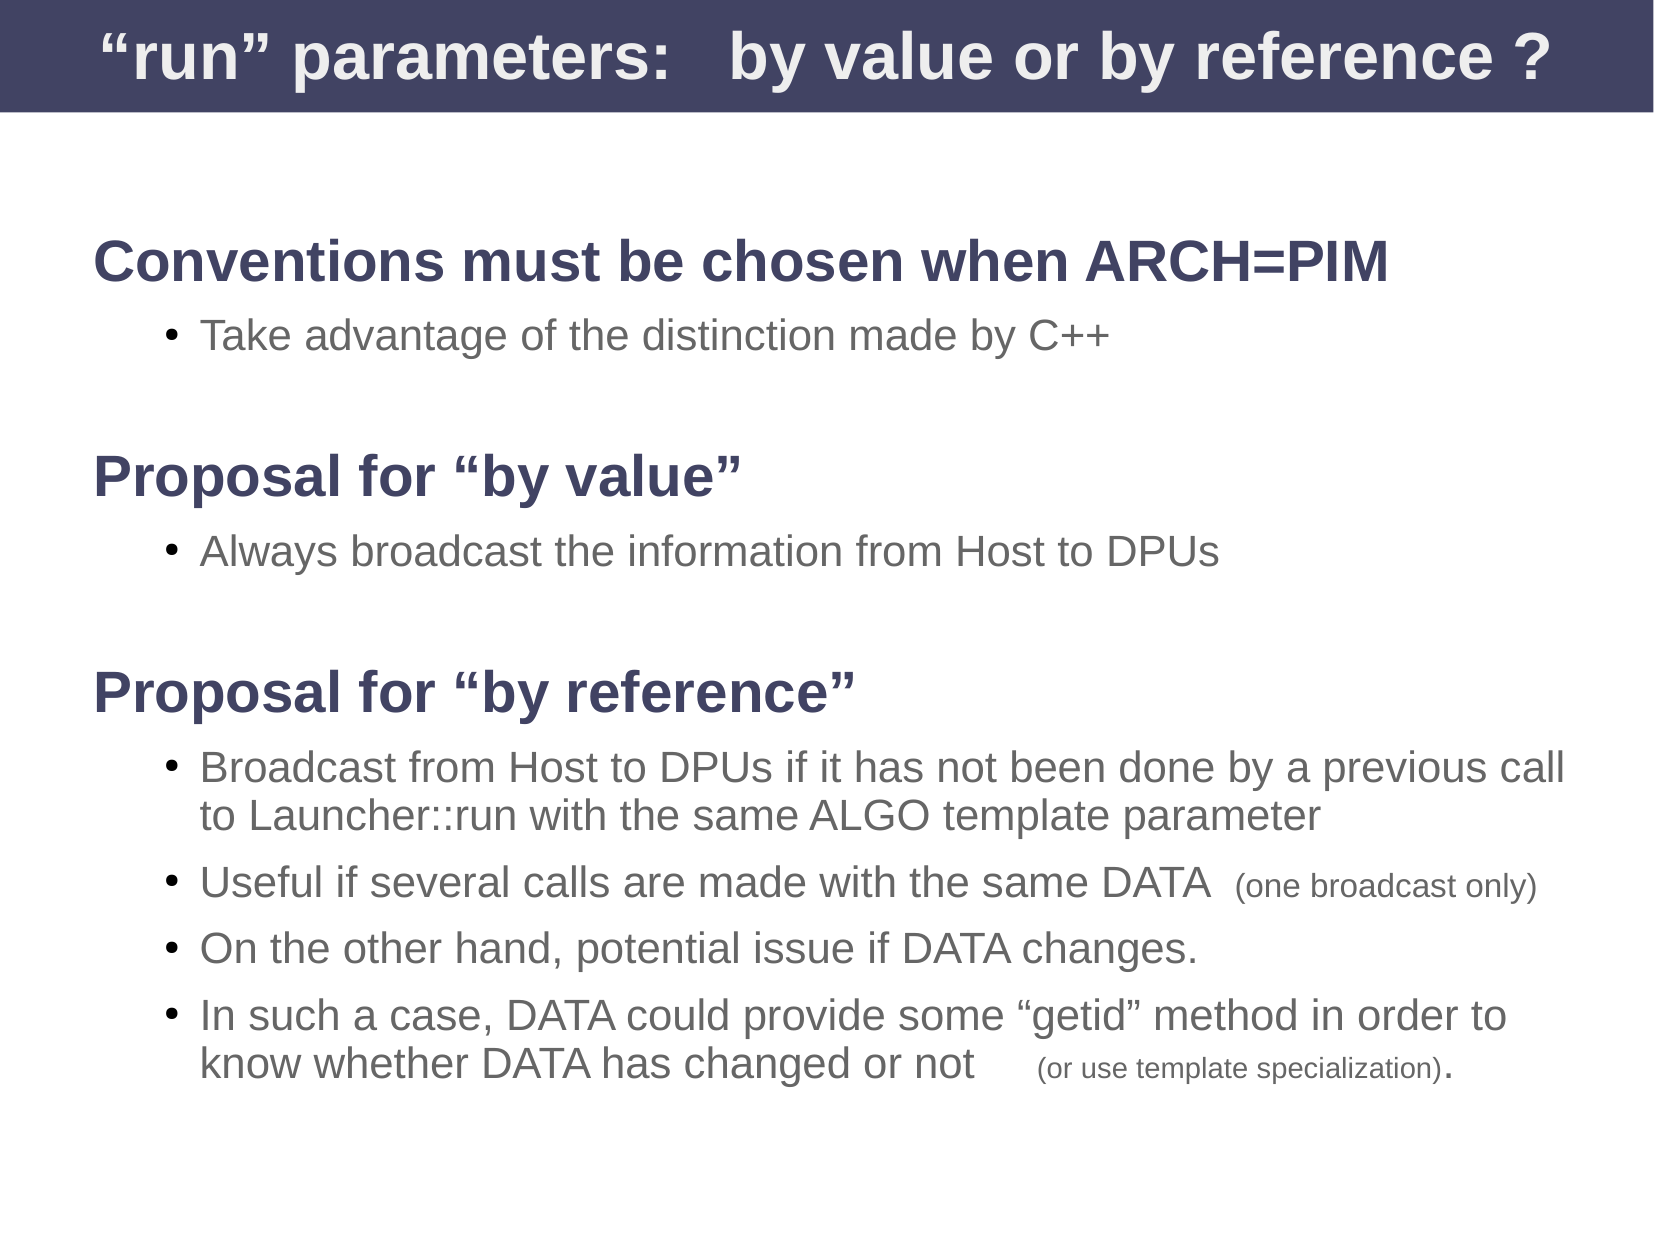

“run” parameters: by value or by reference ?
Conventions must be chosen when ARCH=PIM
Take advantage of the distinction made by C++
Proposal for “by value”
Always broadcast the information from Host to DPUs
Proposal for “by reference”
Broadcast from Host to DPUs if it has not been done by a previous call to Launcher::run with the same ALGO template parameter
Useful if several calls are made with the same DATA (one broadcast only)
On the other hand, potential issue if DATA changes.
In such a case, DATA could provide some “getid” method in order to know whether DATA has changed or not (or use template specialization).